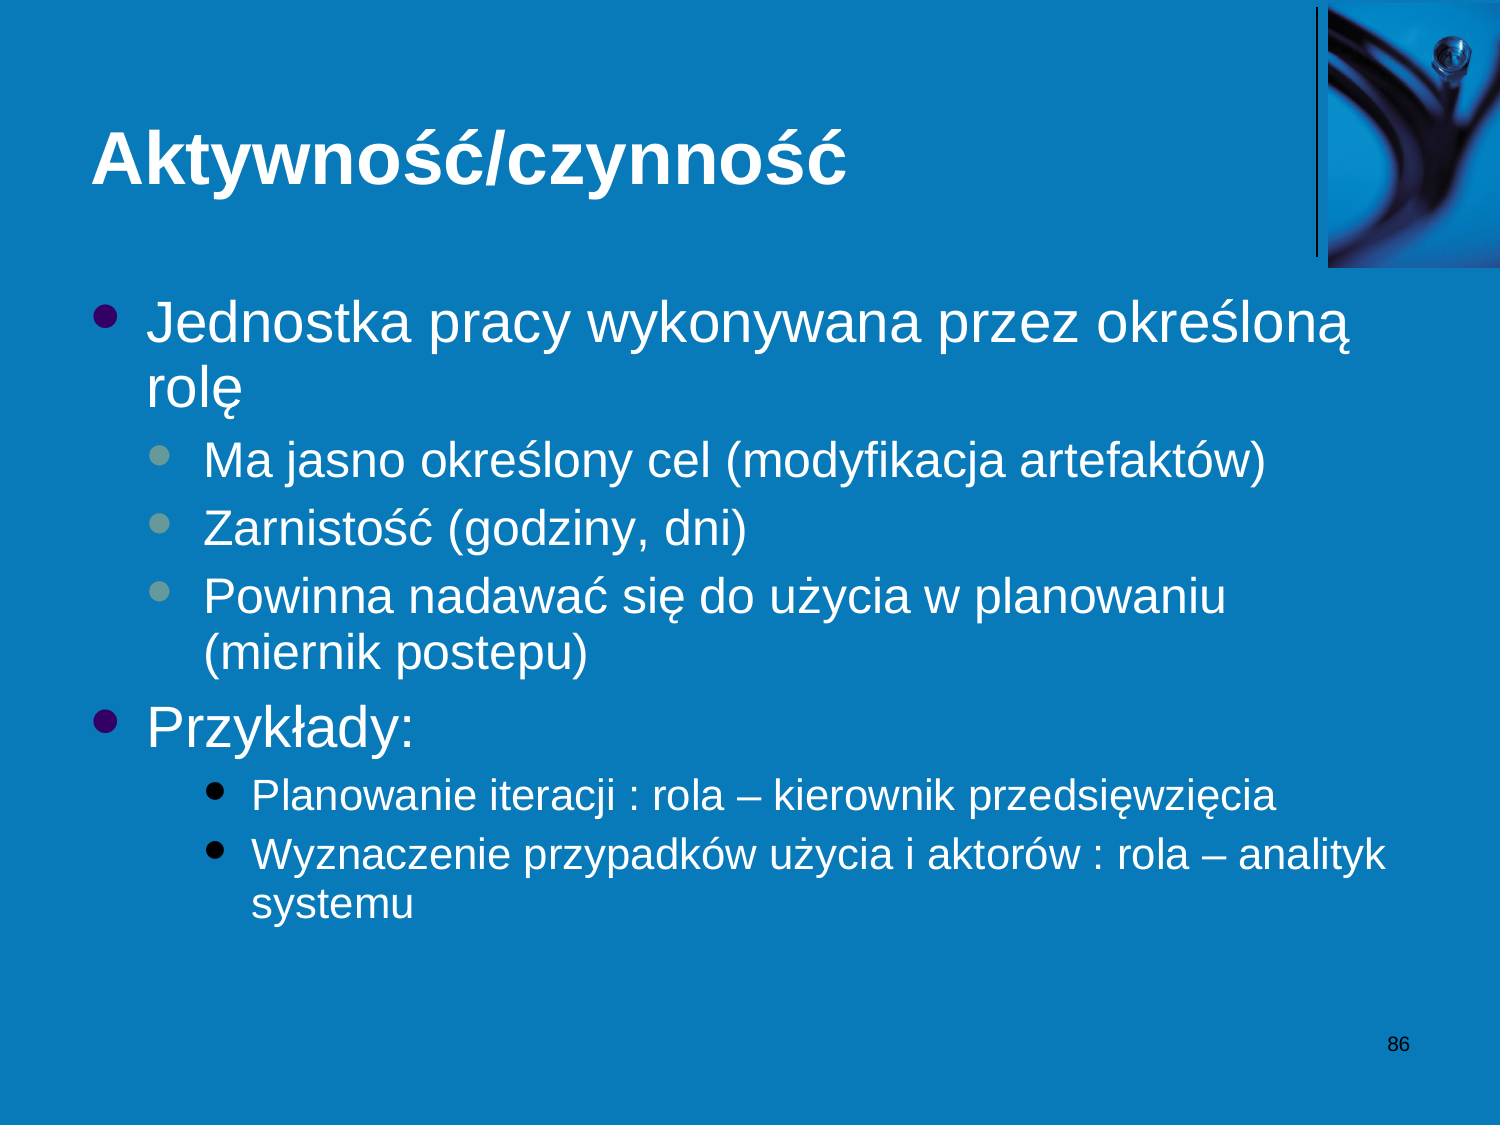

# Aktywność/czynność
Jednostka pracy wykonywana przez określoną rolę
Ma jasno określony cel (modyfikacja artefaktów)
Zarnistość (godziny, dni)
Powinna nadawać się do użycia w planowaniu (miernik postepu)
Przykłady:
Planowanie iteracji : rola – kierownik przedsięwzięcia
Wyznaczenie przypadków użycia i aktorów : rola – analityk systemu
86